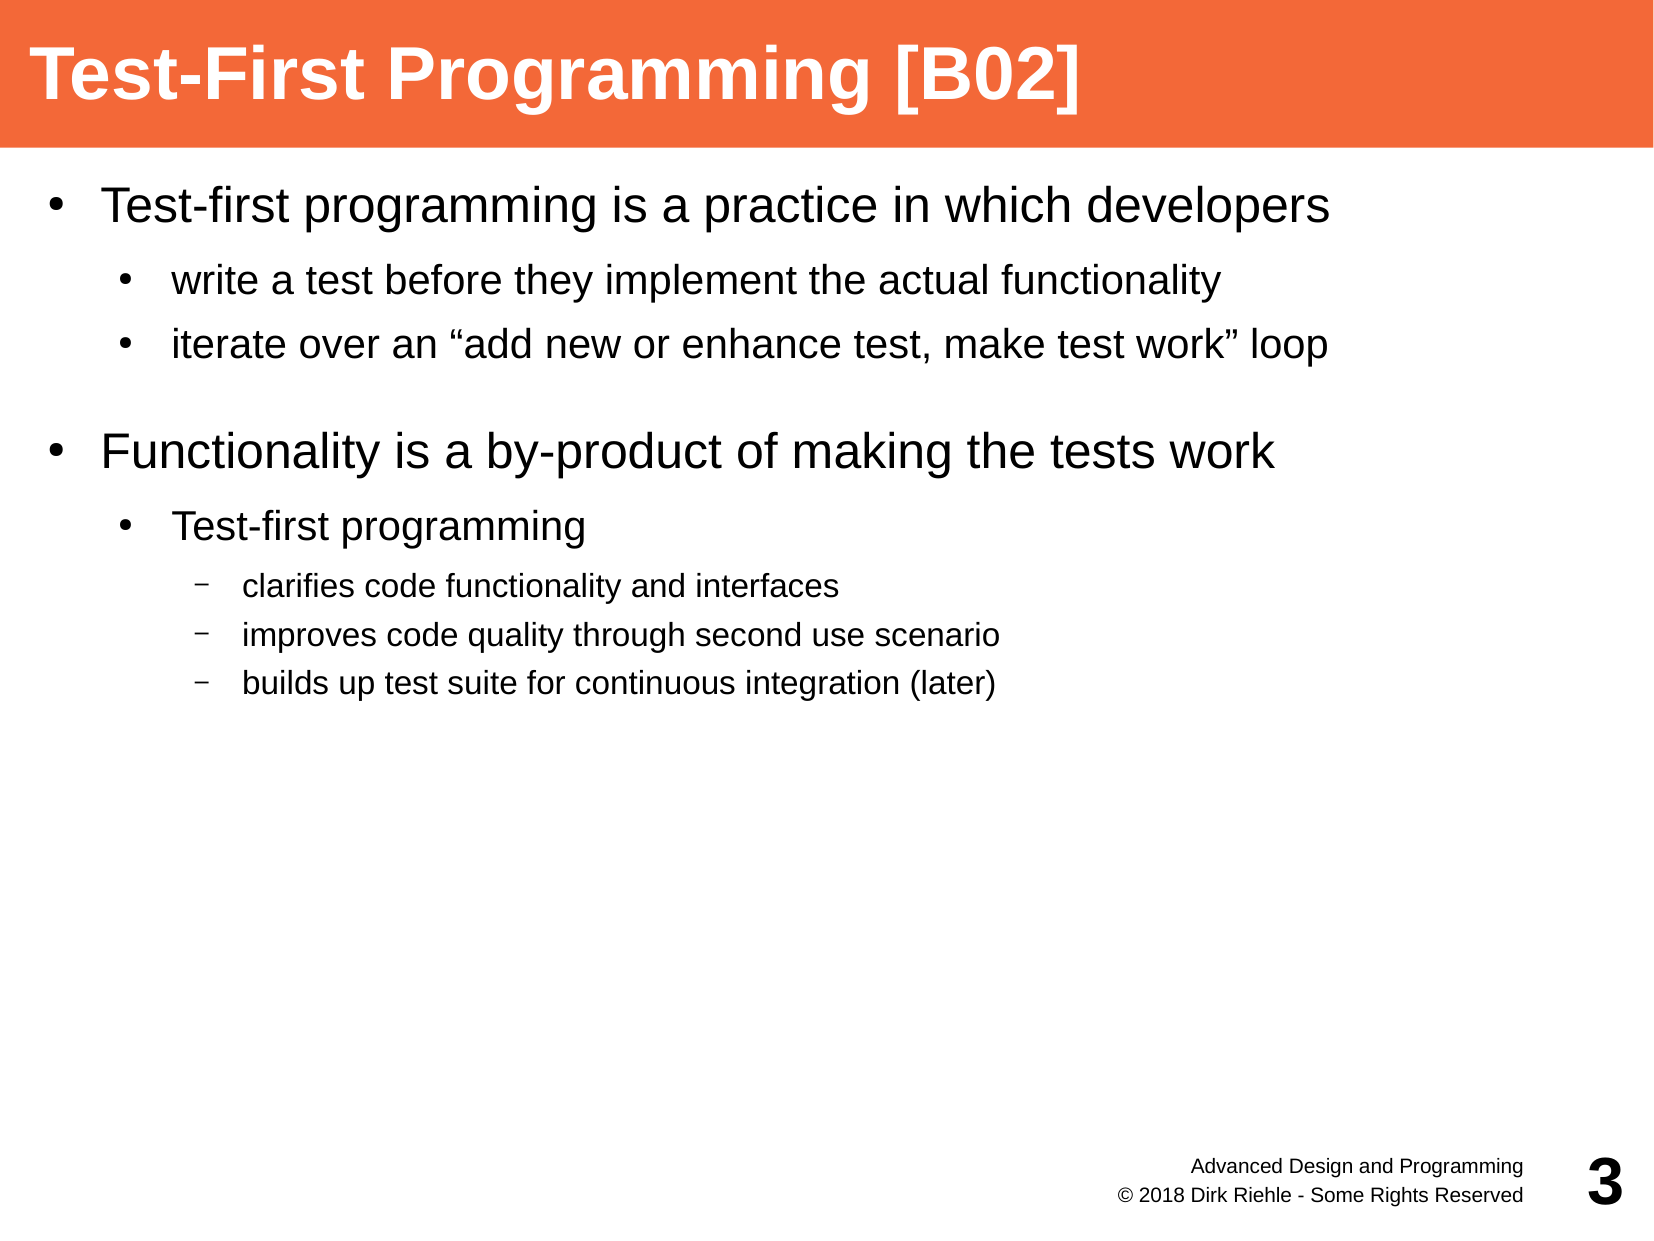

# Test-First Programming [B02]
Test-first programming is a practice in which developers
write a test before they implement the actual functionality
iterate over an “add new or enhance test, make test work” loop
Functionality is a by-product of making the tests work
Test-first programming
clarifies code functionality and interfaces
improves code quality through second use scenario
builds up test suite for continuous integration (later)
Advanced Design and Programming
3
© 2018 Dirk Riehle - Some Rights Reserved